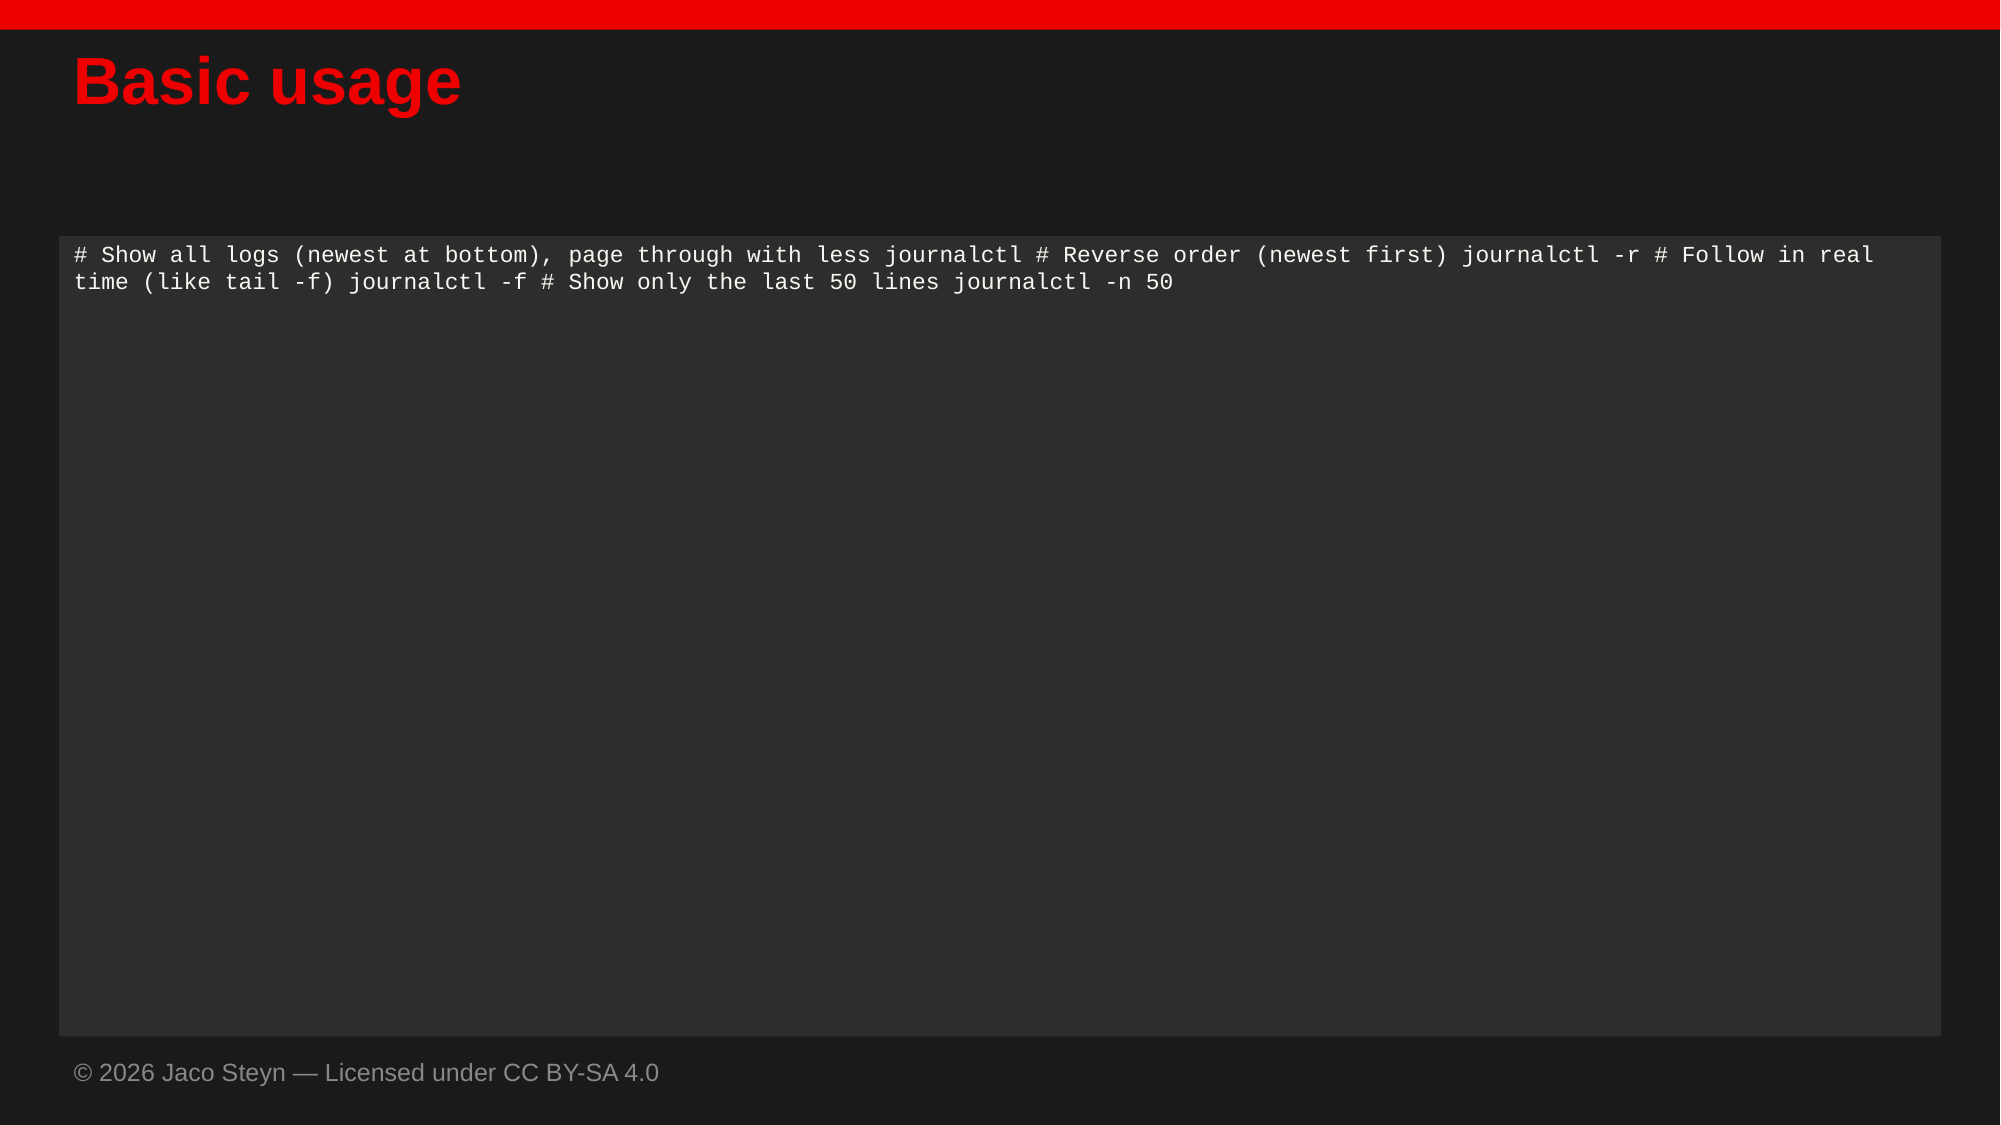

Basic usage
# Show all logs (newest at bottom), page through with less journalctl # Reverse order (newest first) journalctl -r # Follow in real time (like tail -f) journalctl -f # Show only the last 50 lines journalctl -n 50
© 2026 Jaco Steyn — Licensed under CC BY-SA 4.0